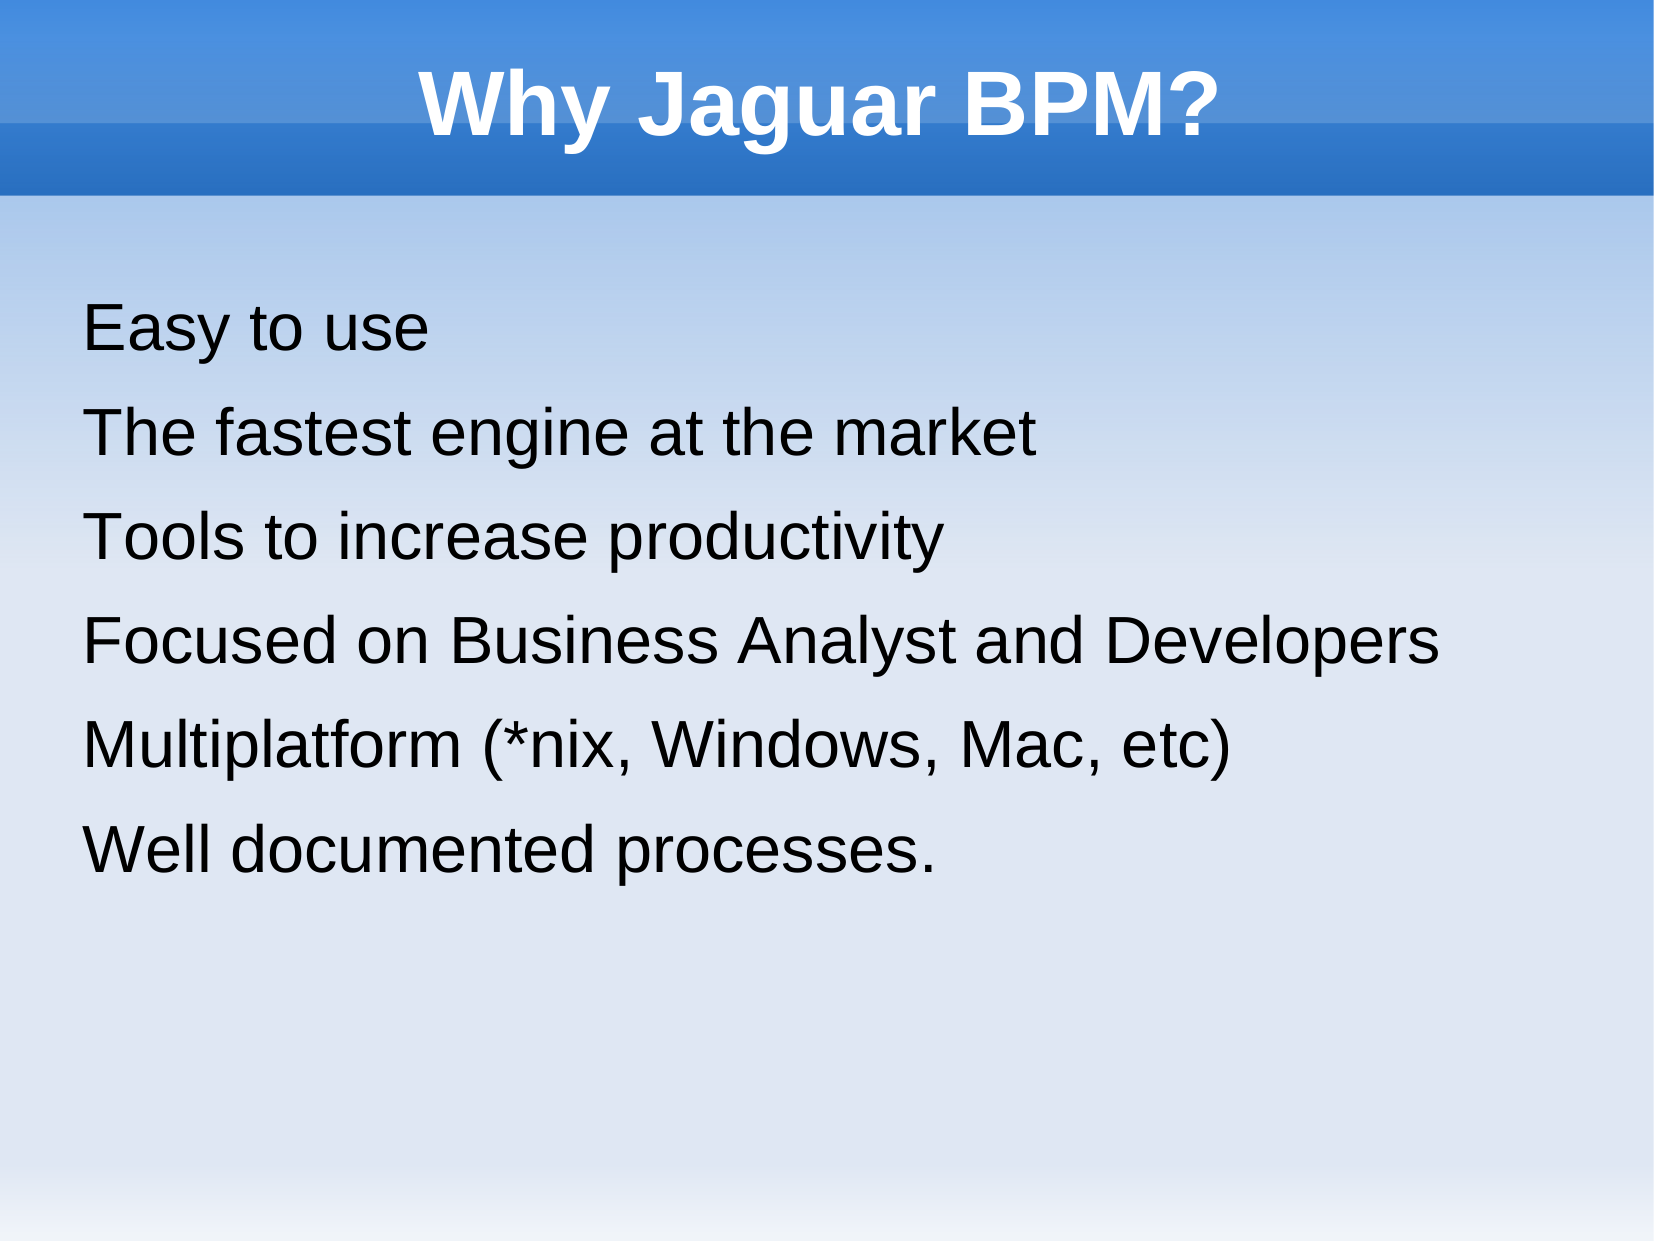

# Why Jaguar BPM?
Easy to use
The fastest engine at the market
Tools to increase productivity
Focused on Business Analyst and Developers
Multiplatform (*nix, Windows, Mac, etc)
Well documented processes.